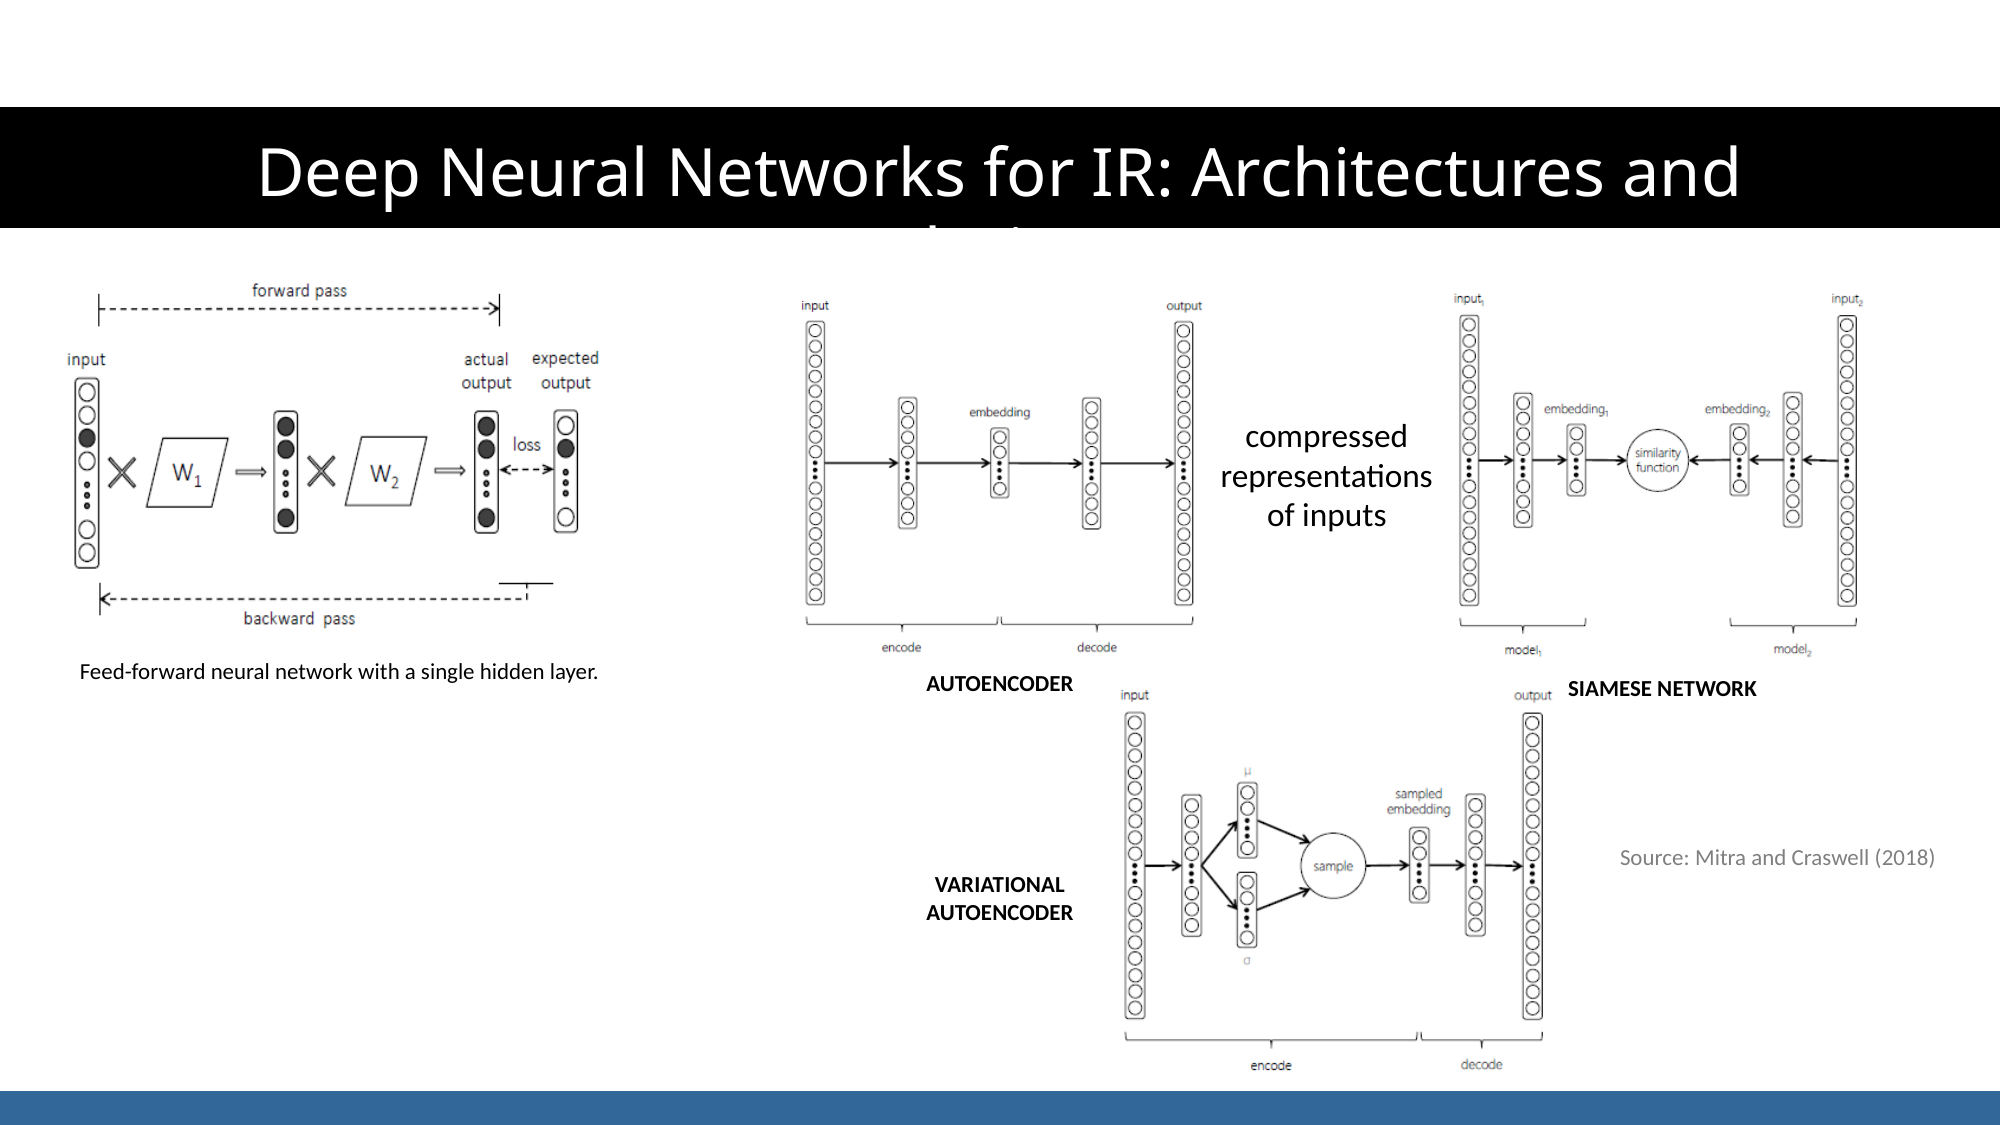

Deep Neural Networks for IR: Architectures and Techniques
Feed-forward neural network with a single hidden layer.
compressed representations of inputs
AUTOENCODER
SIAMESE NETWORK
Source: Mitra and Craswell (2018)
VARIATIONAL AUTOENCODER